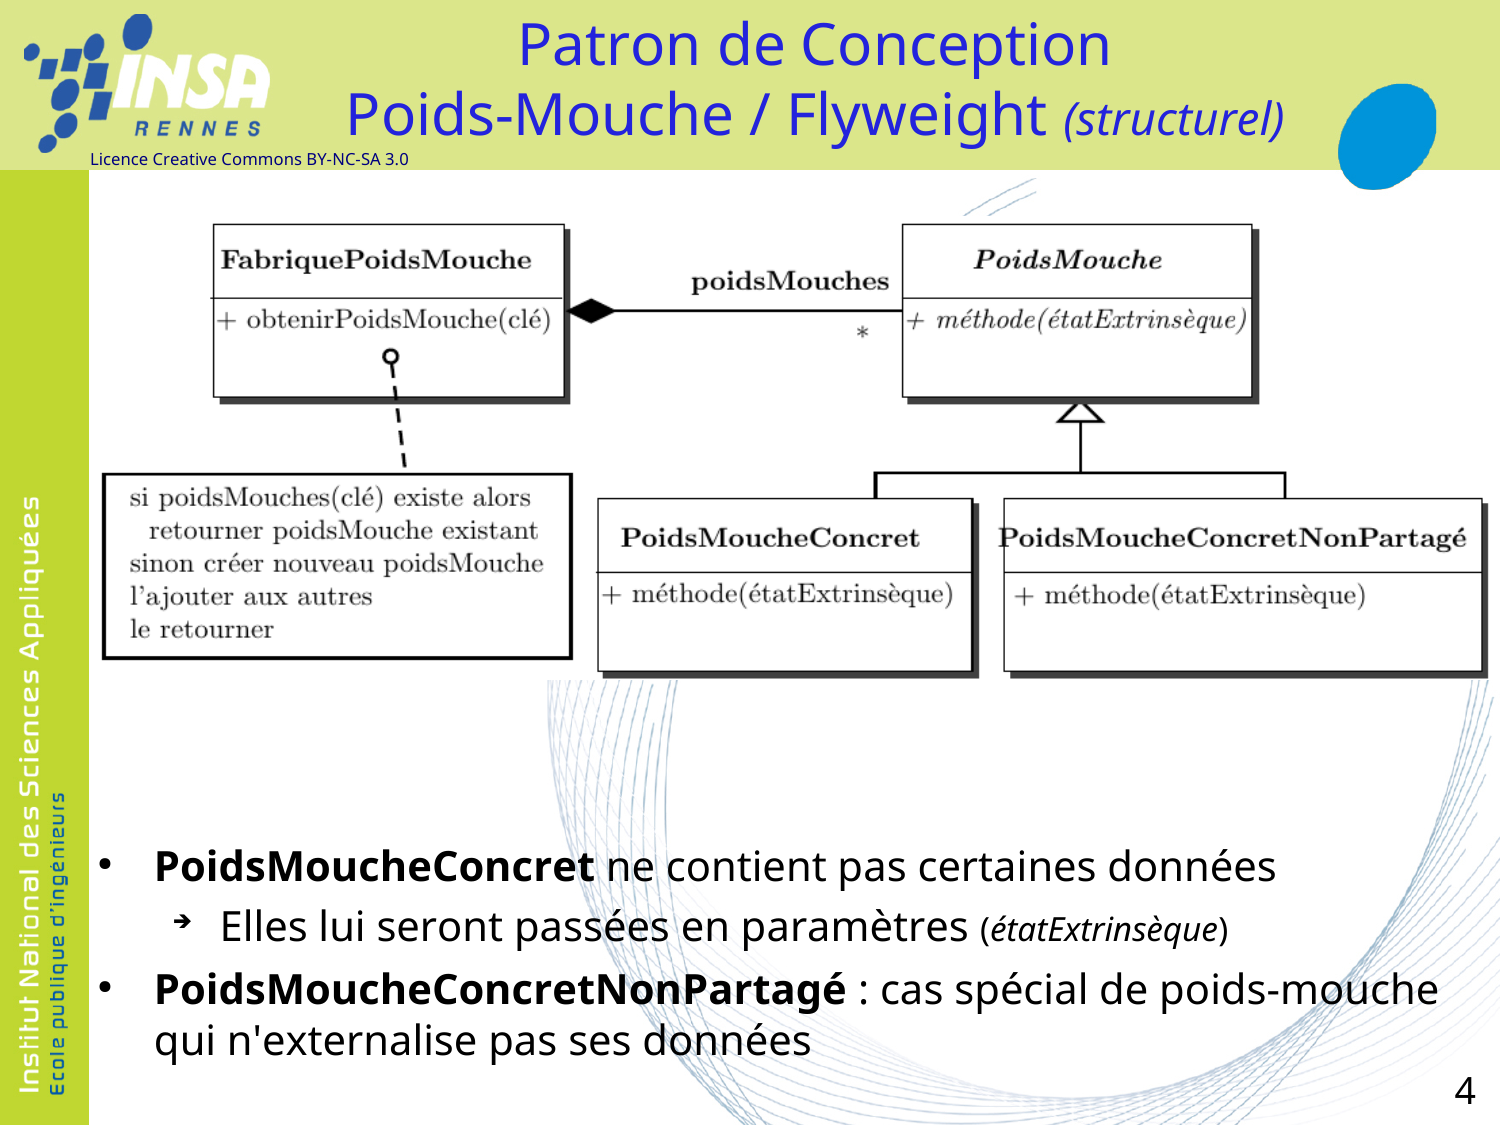

Patron de Conception
Poids-Mouche / Flyweight (structurel)
# PoidsMoucheConcret ne contient pas certaines données
Elles lui seront passées en paramètres (étatExtrinsèque)
PoidsMoucheConcretNonPartagé : cas spécial de poids-mouche qui n'externalise pas ses données
4